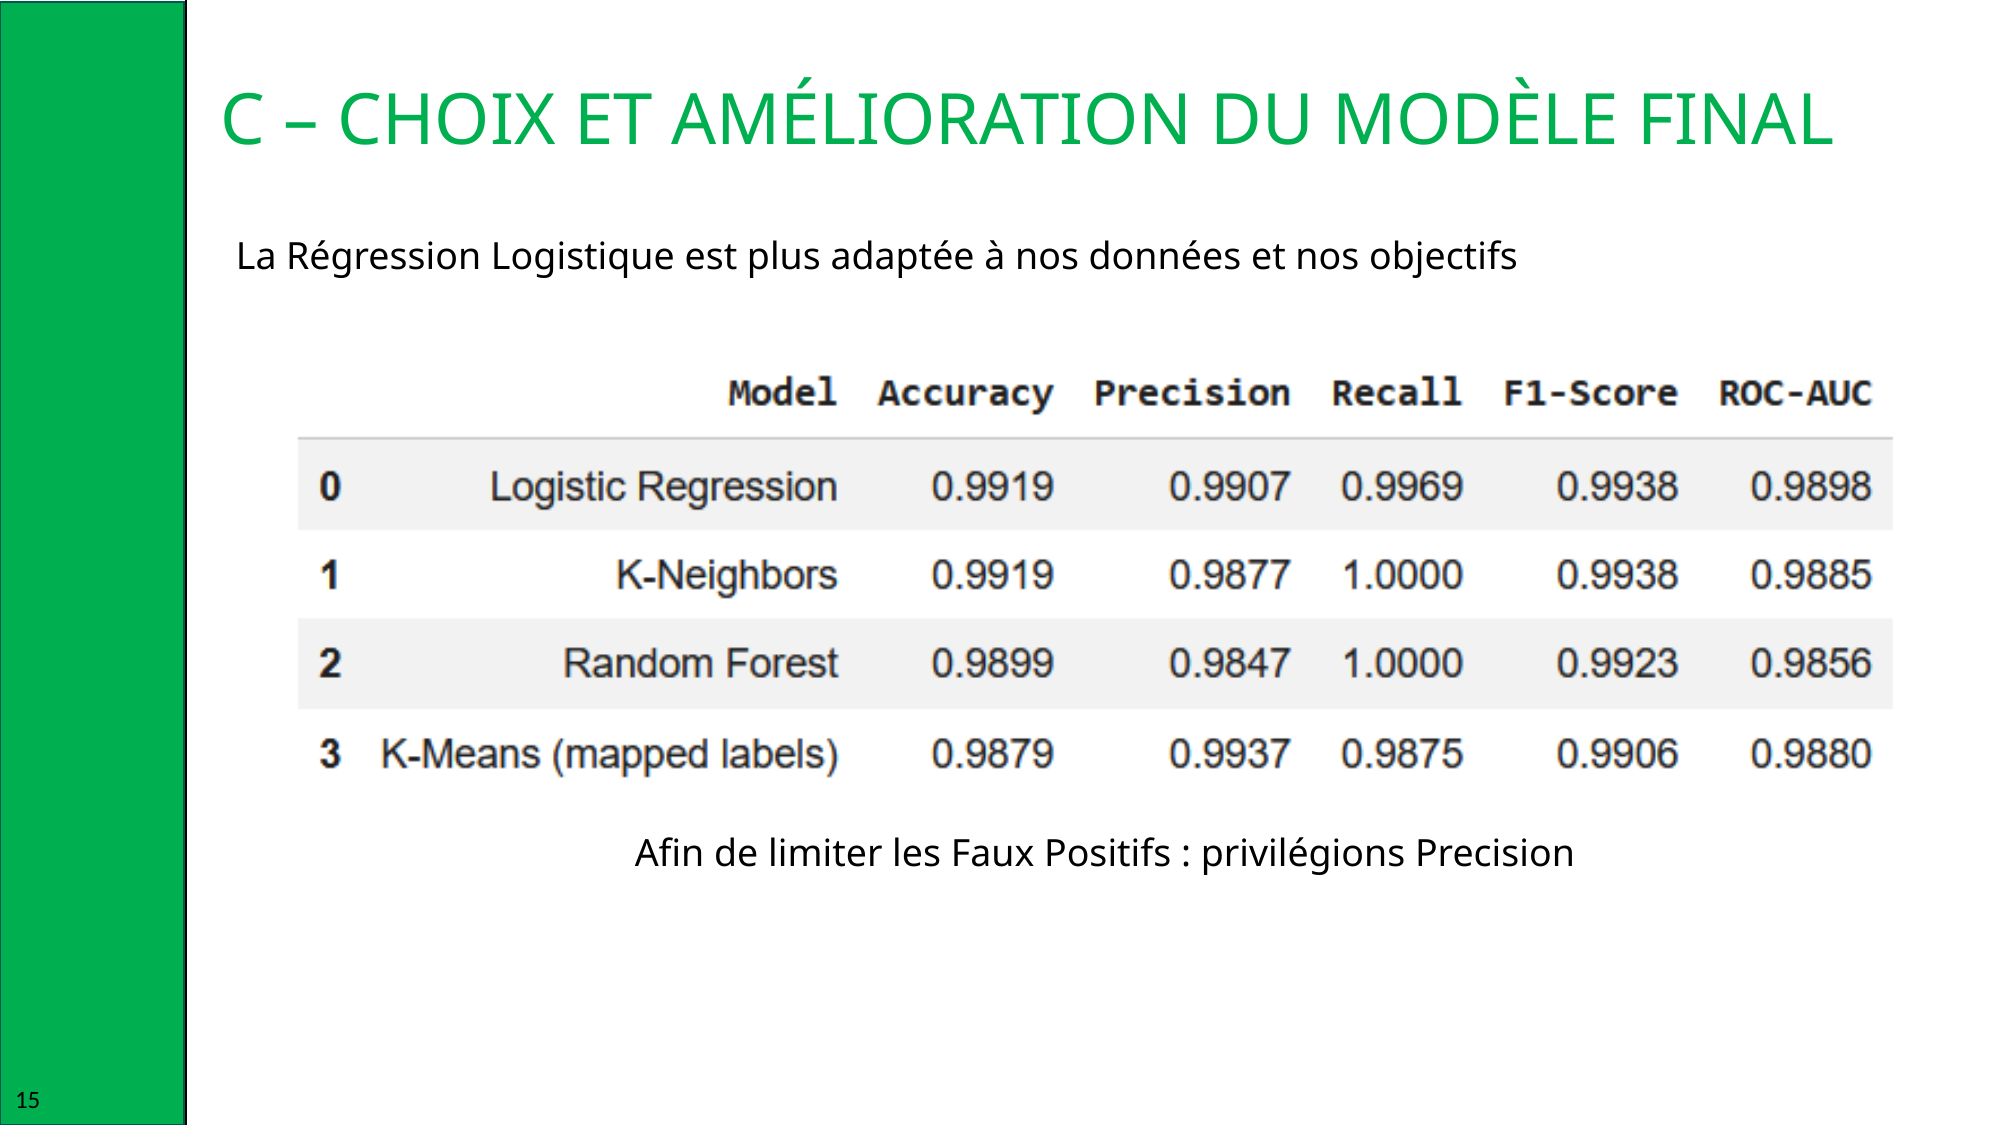

# C – Choix et amélioration du modèle final
La Régression Logistique est plus adaptée à nos données et nos objectifs
Afin de limiter les Faux Positifs : privilégions Precision